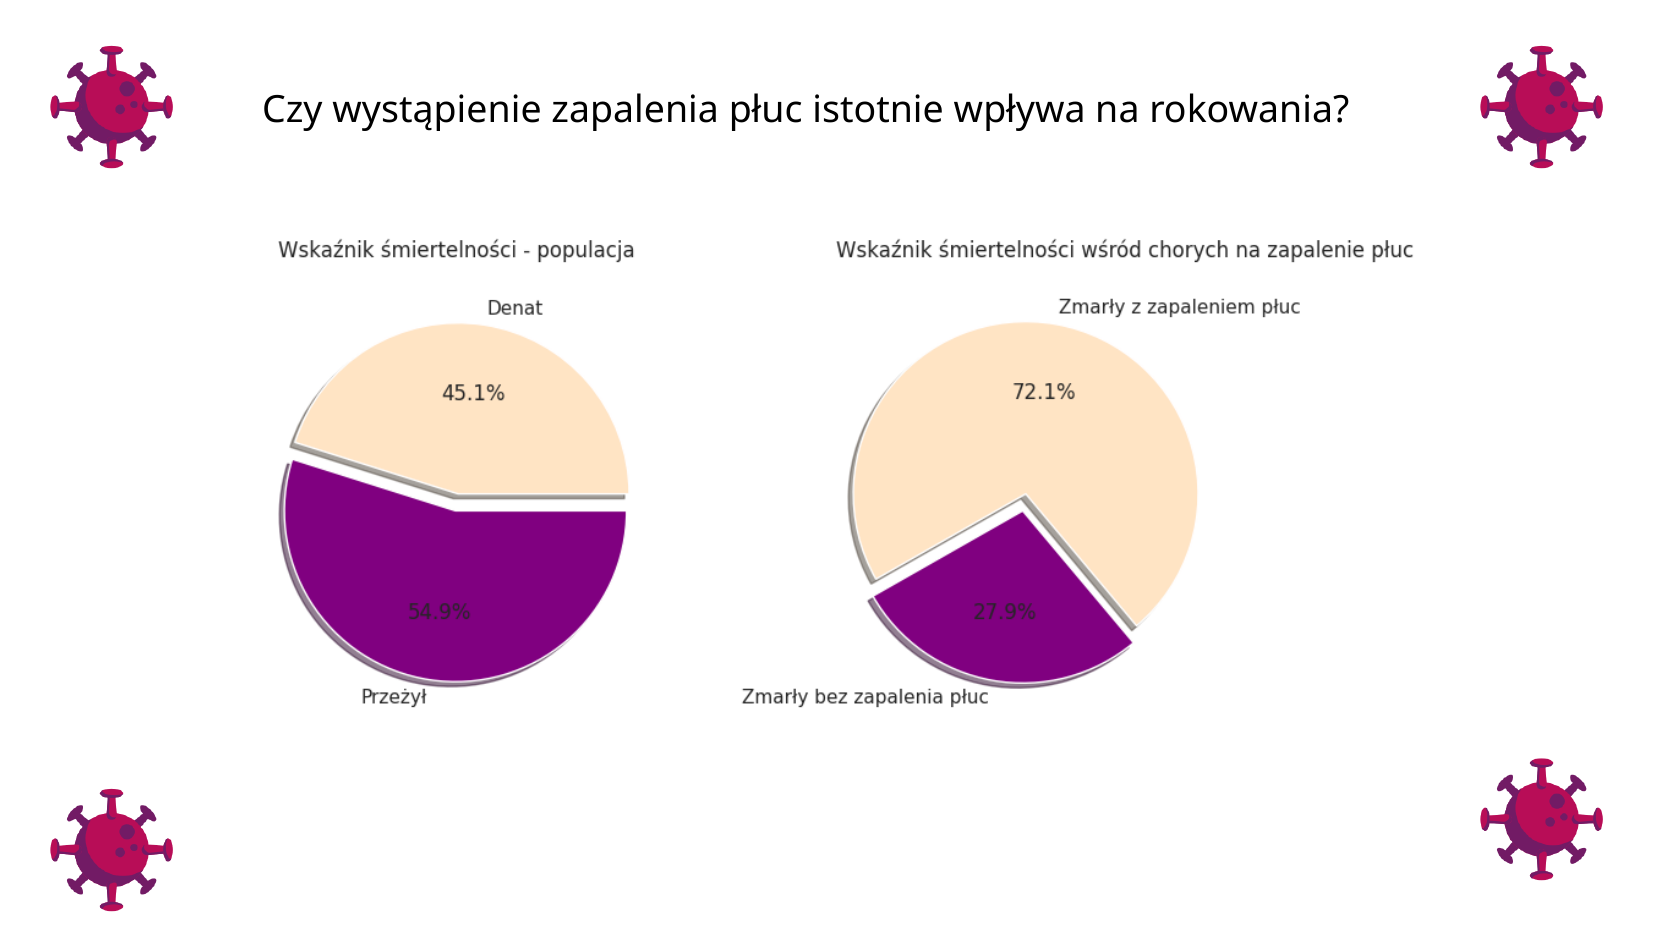

# Czy wystąpienie zapalenia płuc istotnie wpływa na rokowania?